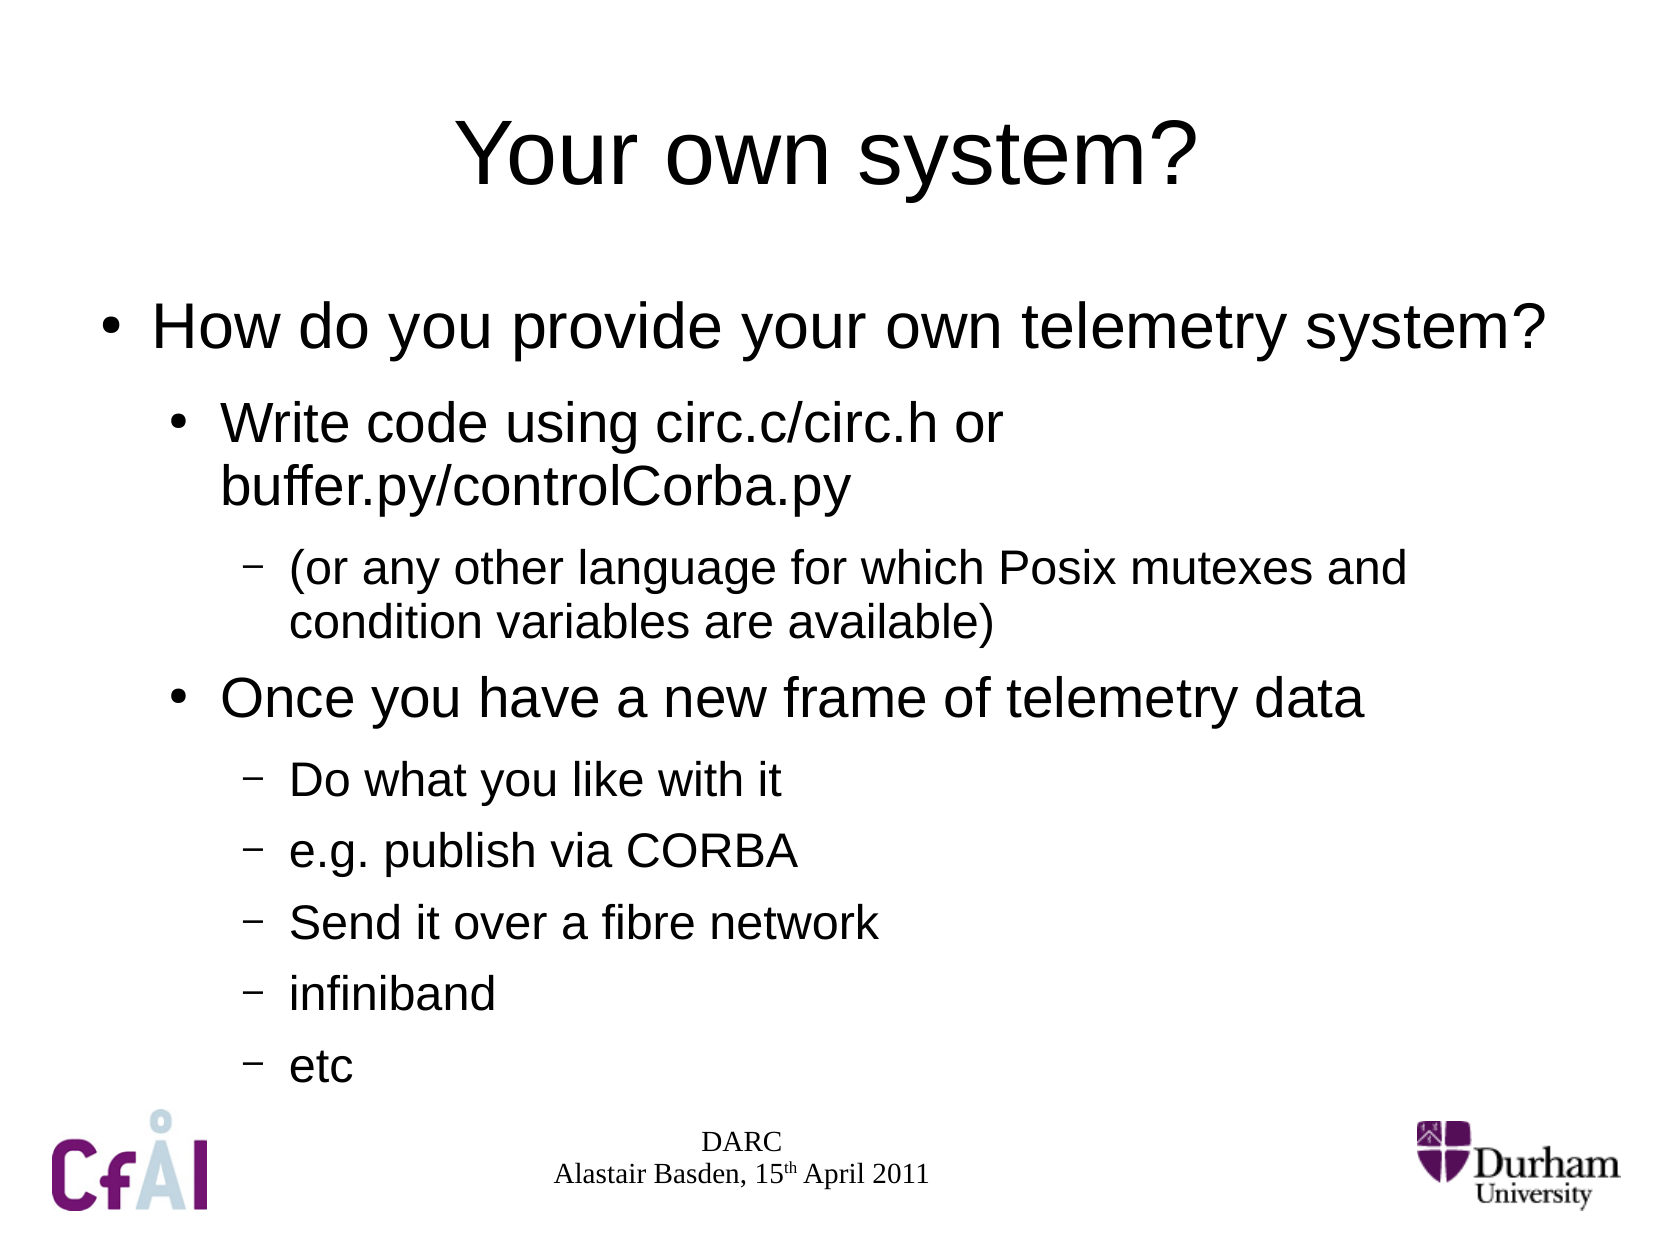

# Your own system?
How do you provide your own telemetry system?
Write code using circ.c/circ.h or buffer.py/controlCorba.py
(or any other language for which Posix mutexes and condition variables are available)
Once you have a new frame of telemetry data
Do what you like with it
e.g. publish via CORBA
Send it over a fibre network
infiniband
etc